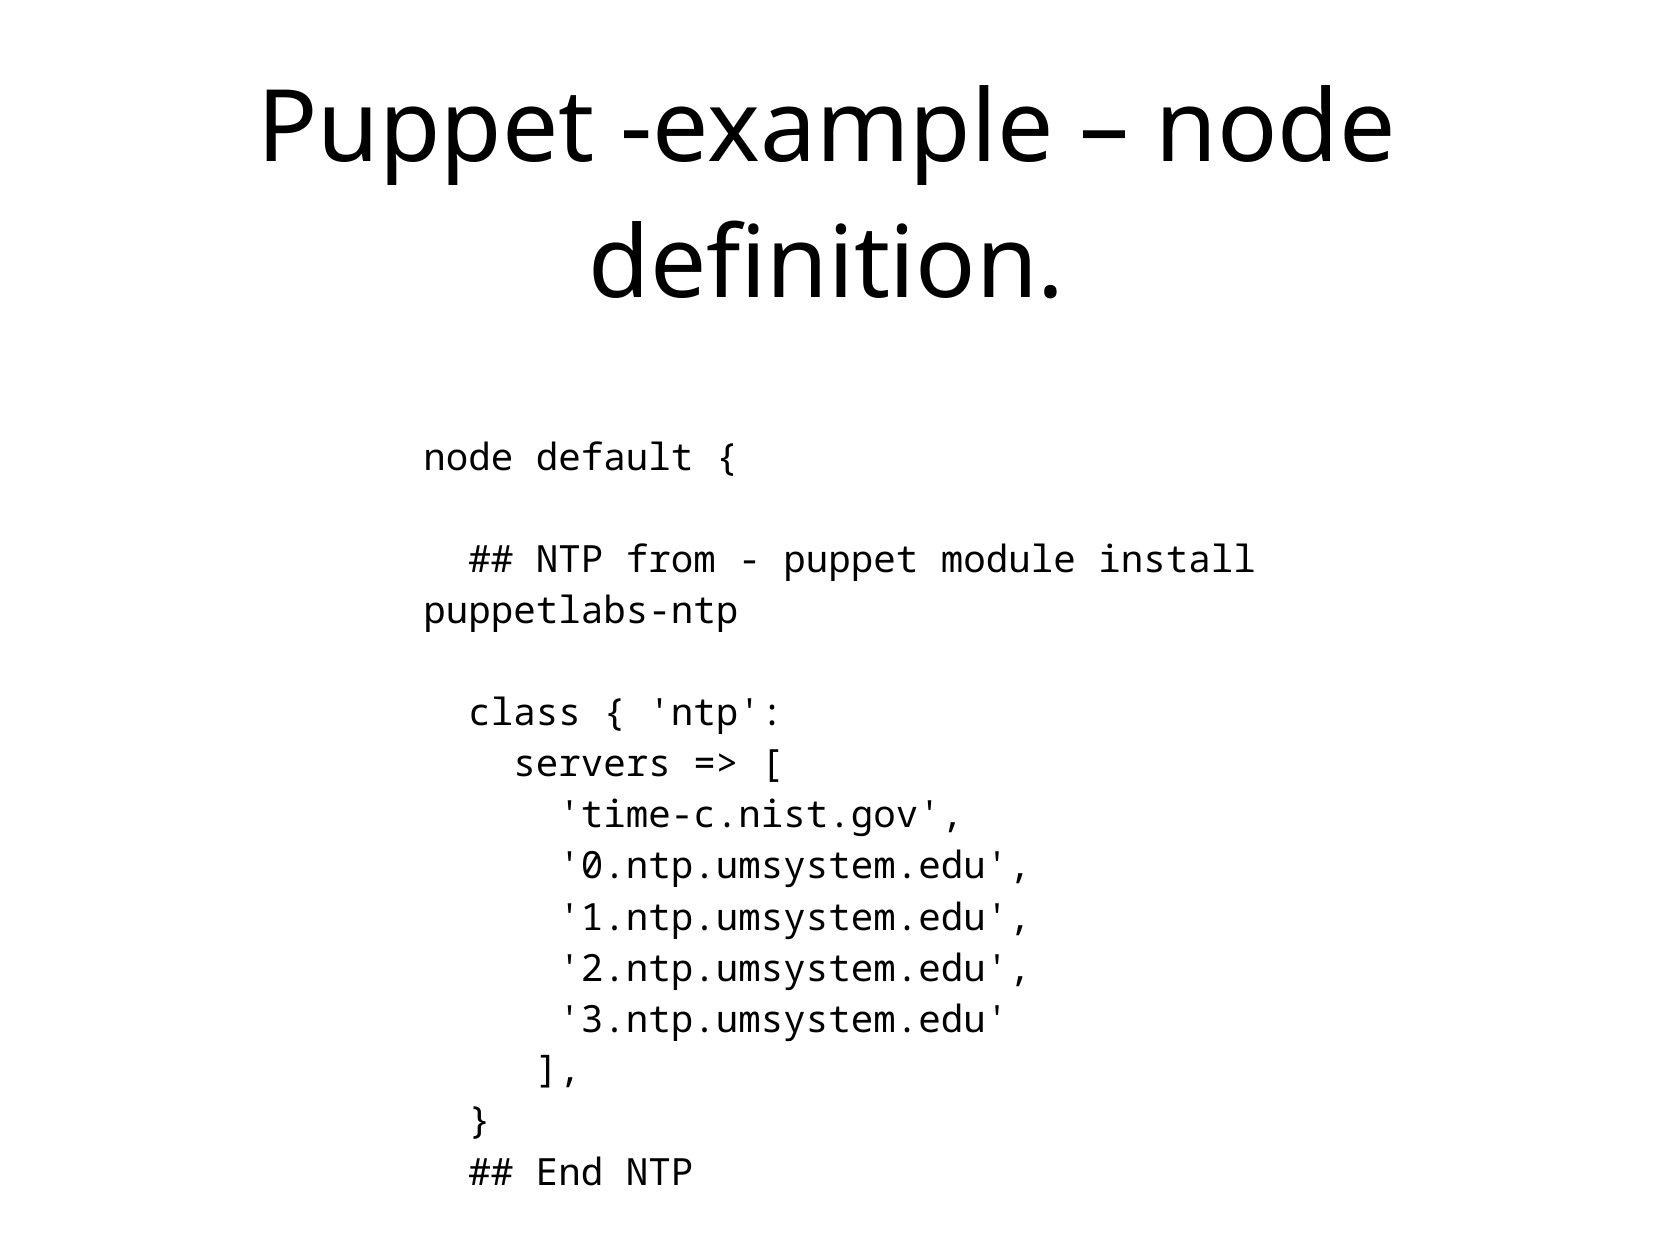

# Puppet -example – node definition.
node default {
 ## NTP from - puppet module install puppetlabs-ntp
 class { 'ntp':
 servers => [
 'time-c.nist.gov',
 '0.ntp.umsystem.edu',
 '1.ntp.umsystem.edu',
 '2.ntp.umsystem.edu',
 '3.ntp.umsystem.edu'
 ],
 }
 ## End NTP
}